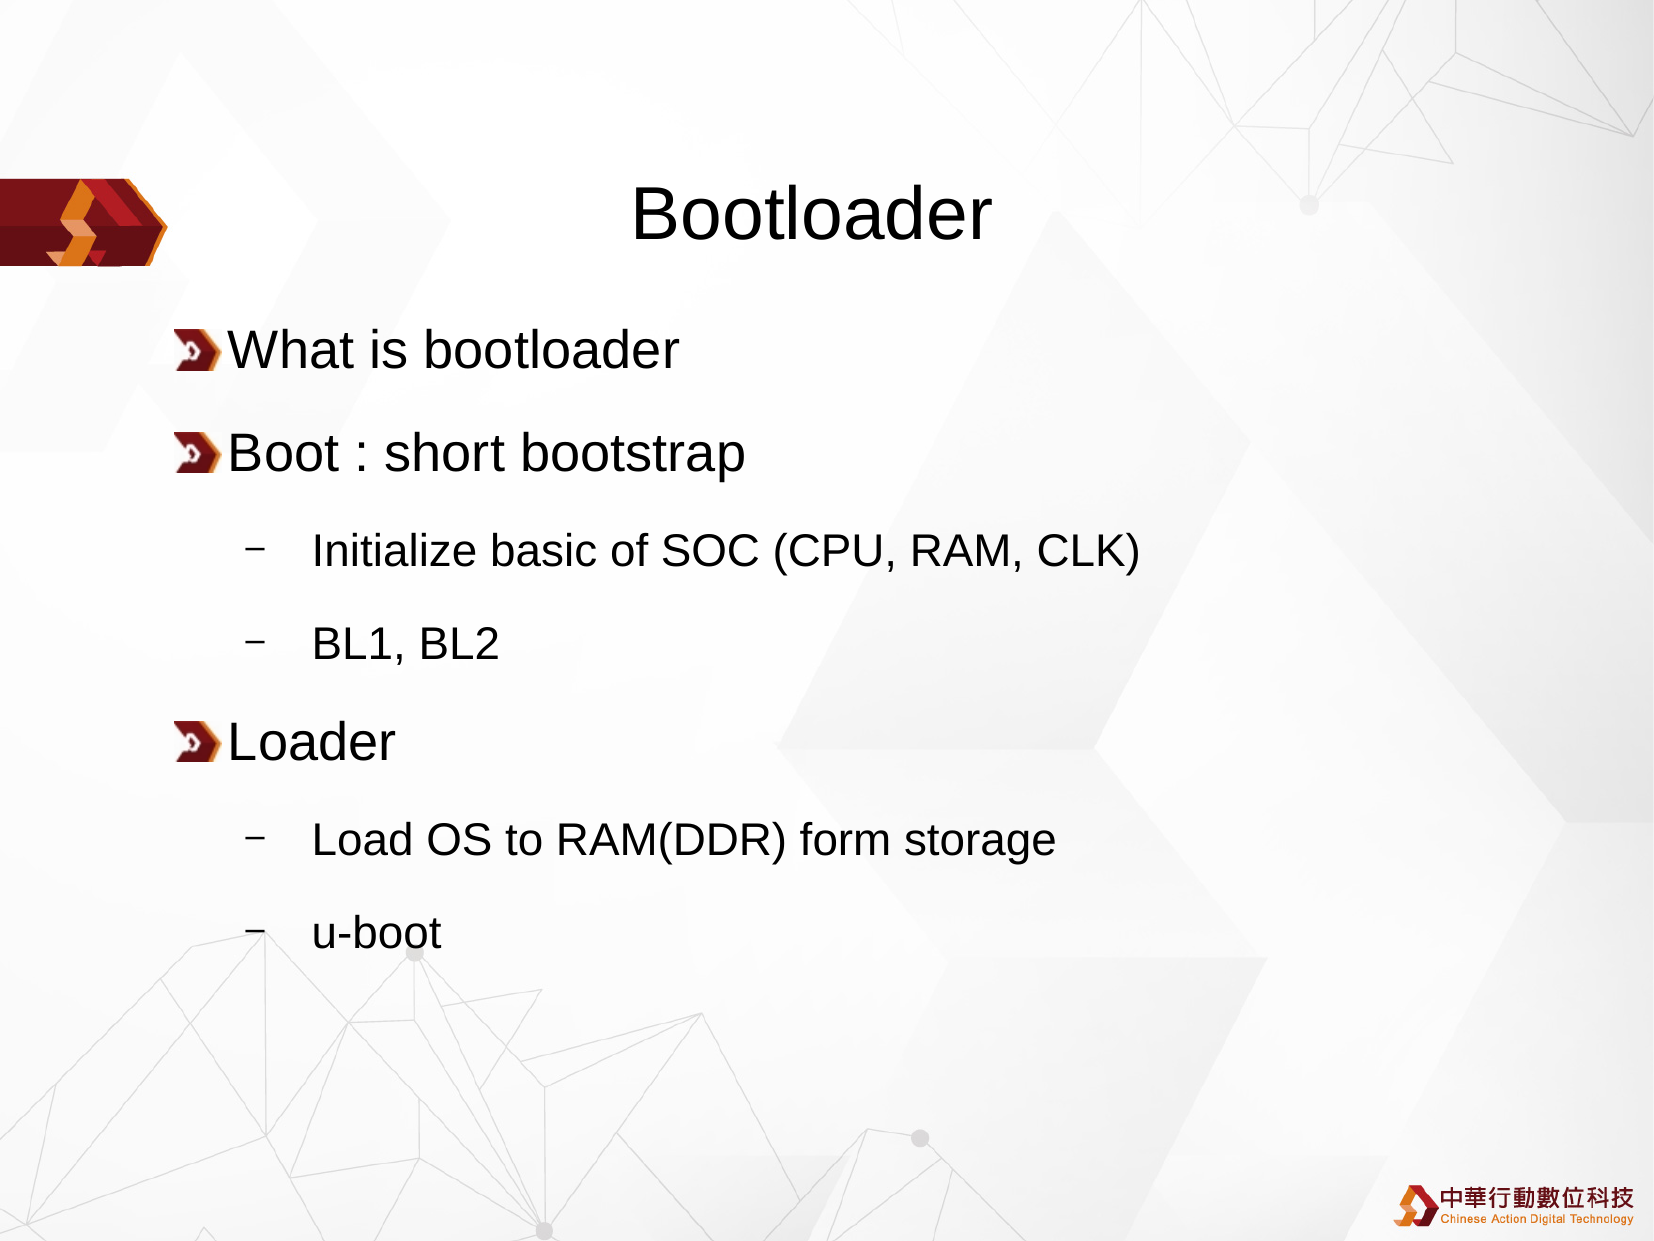

# Bootloader
What is bootloader
Boot : short bootstrap
 Initialize basic of SOC (CPU, RAM, CLK)
 BL1, BL2
Loader
 Load OS to RAM(DDR) form storage
 u-boot